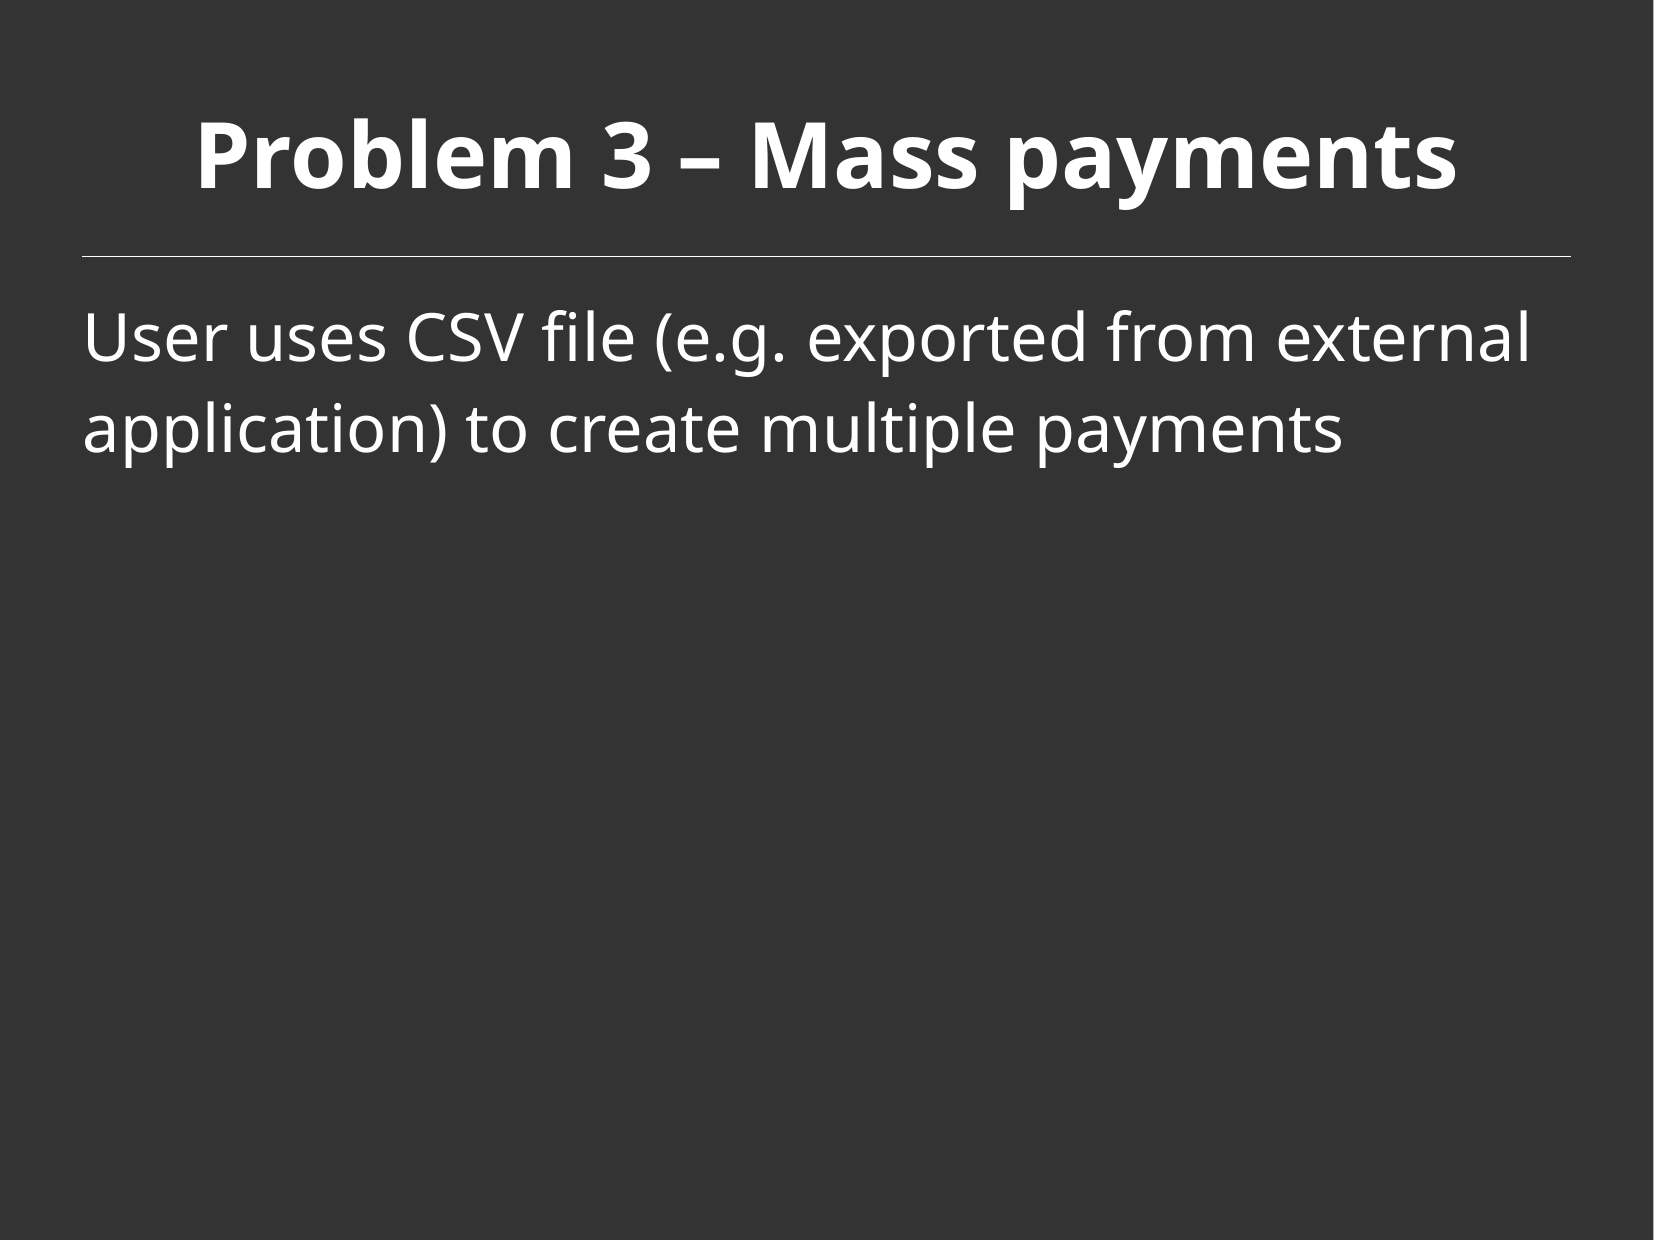

# Problem 3 – Mass payments
User uses CSV file (e.g. exported from external application) to create multiple payments